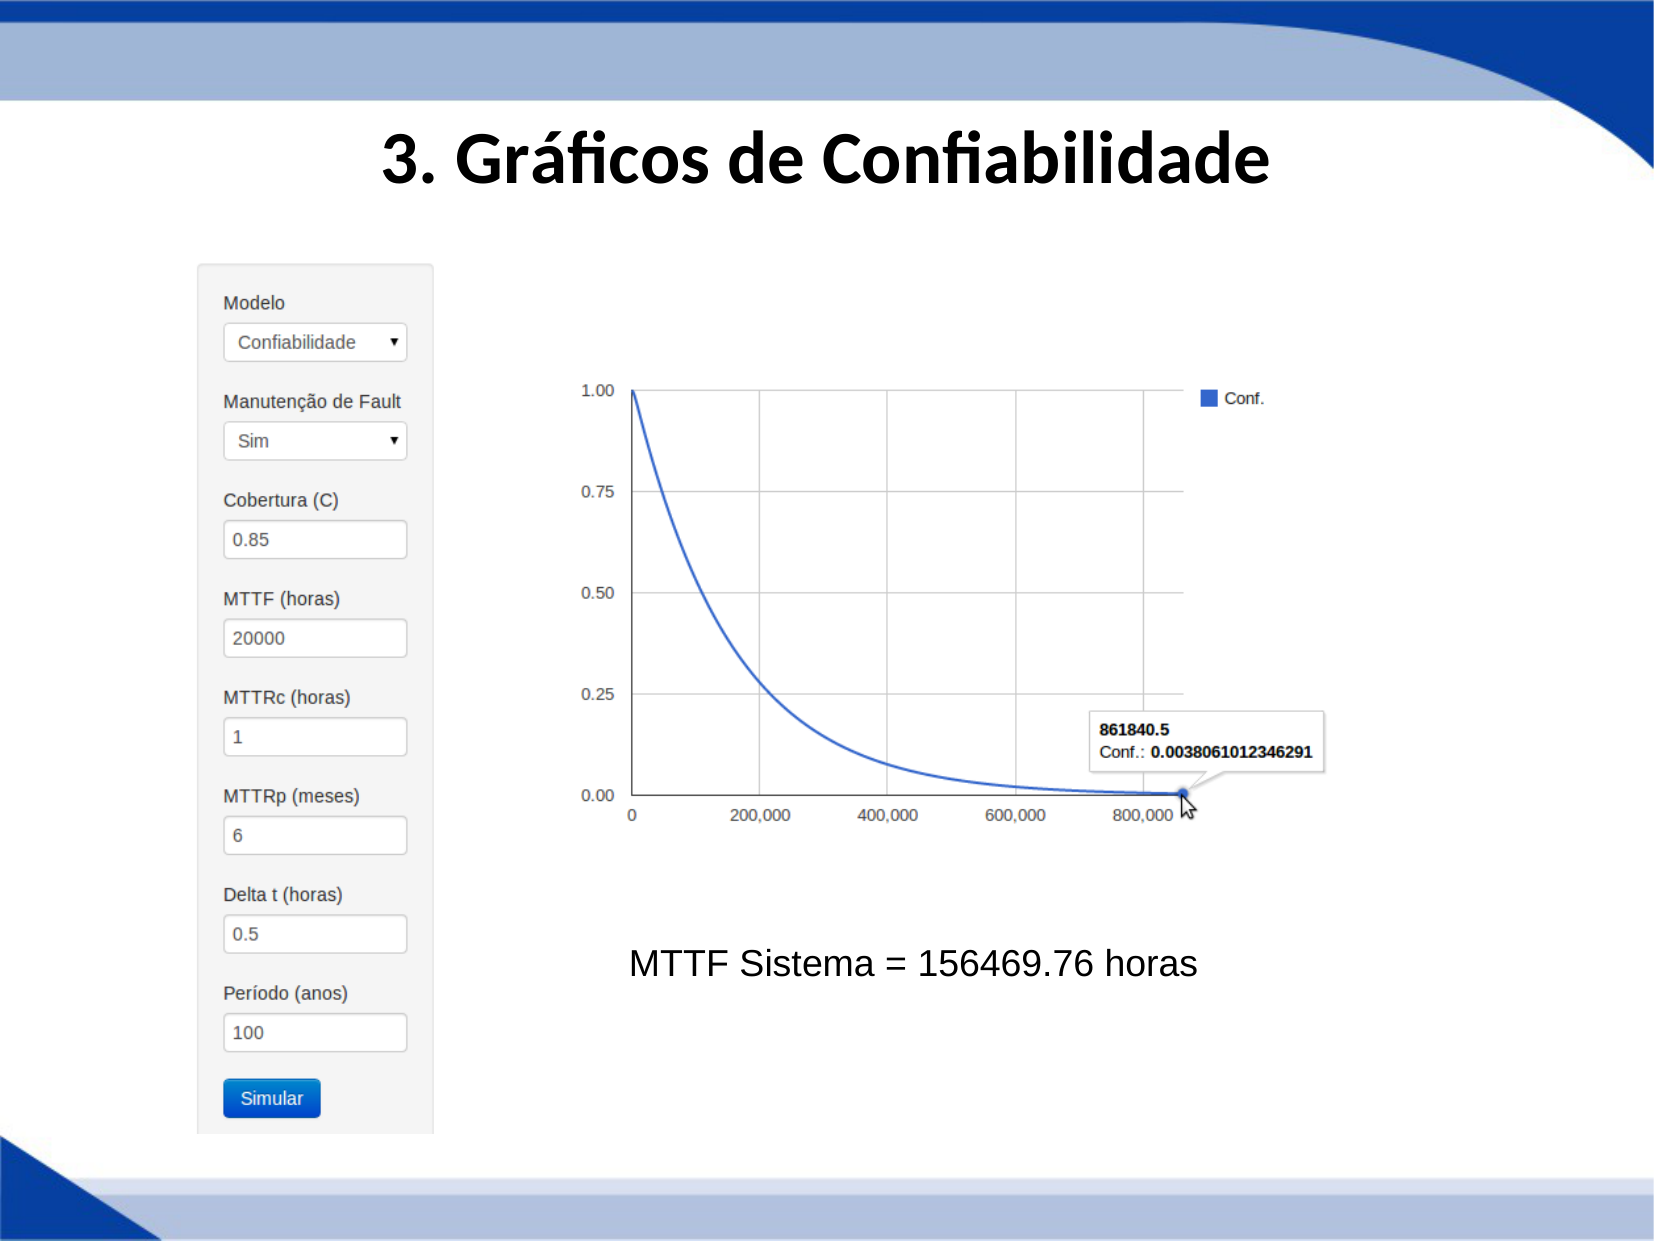

# 3. Gráficos de Confiabilidade
MTTF Sistema = 156469.76 horas